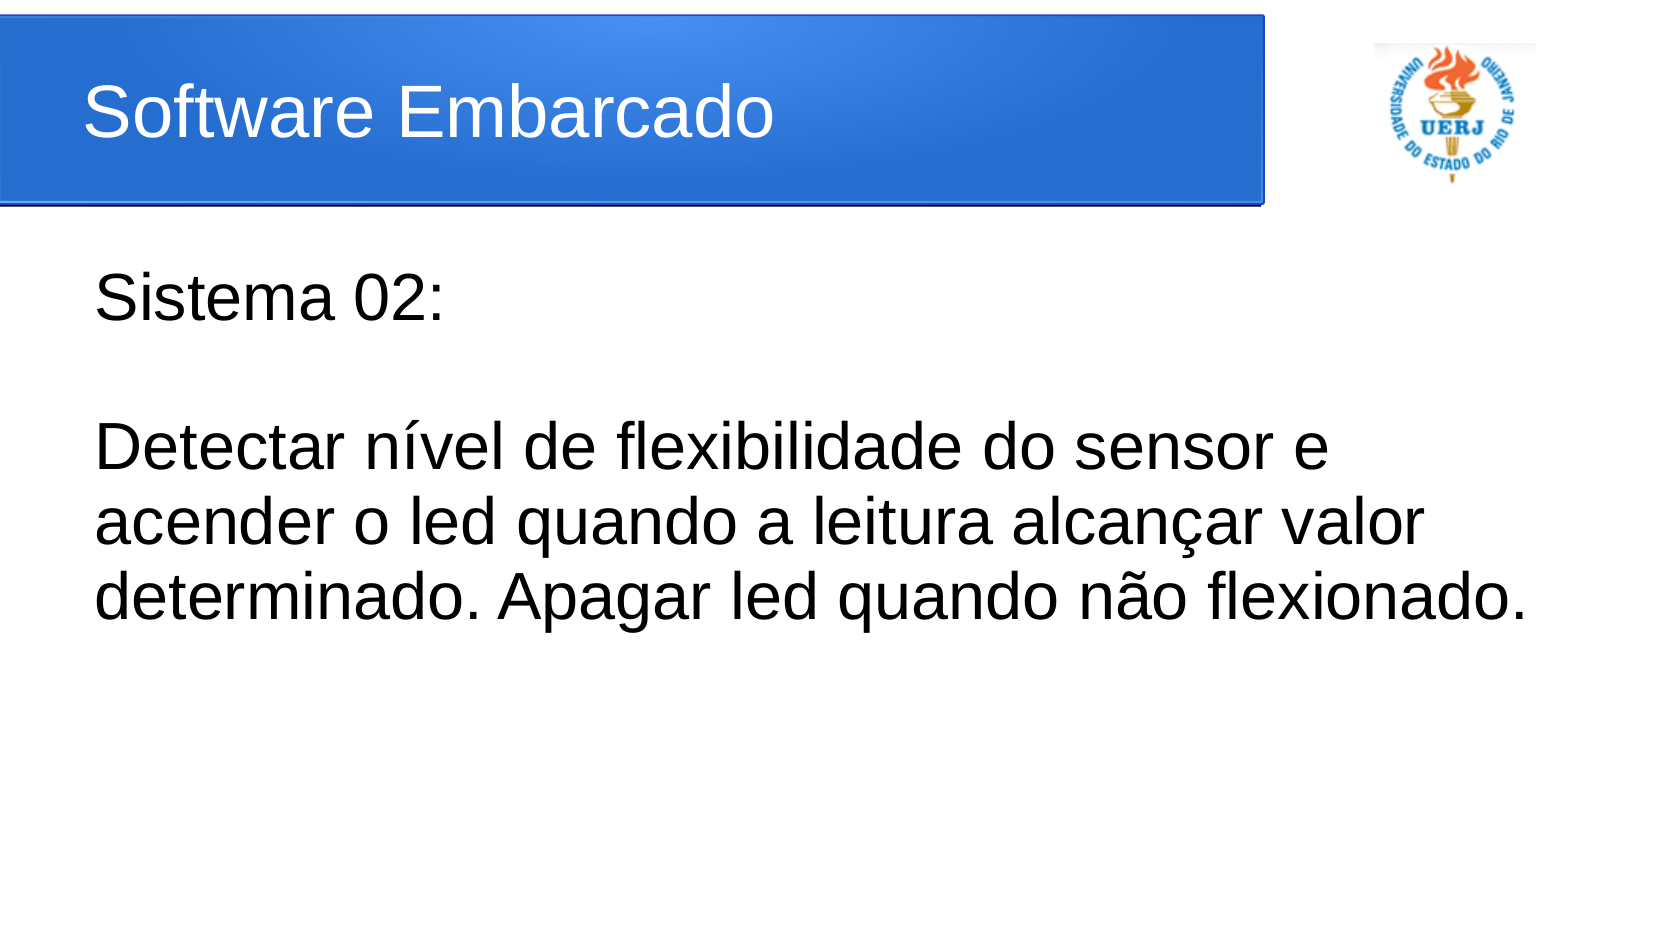

# Software Embarcado
Sistema 02:
Detectar nível de flexibilidade do sensor e acender o led quando a leitura alcançar valor determinado. Apagar led quando não flexionado.